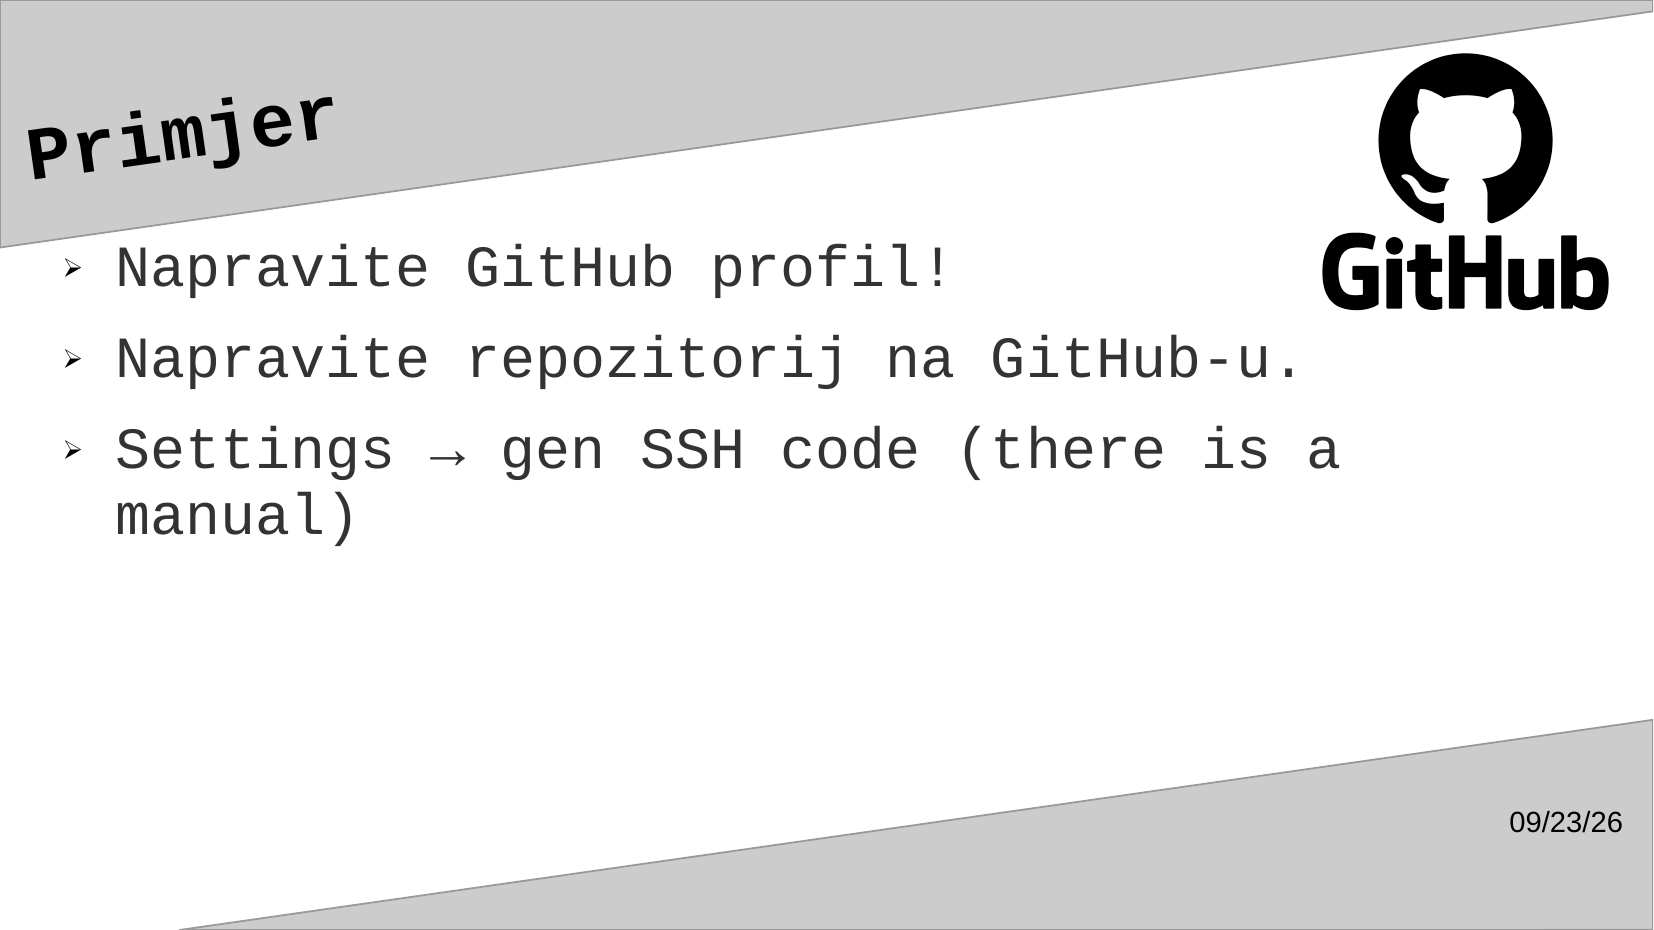

# Primjer
Napravite GitHub profil!
Napravite repozitorij na GitHub-u.
Settings → gen SSH code (there is a manual)
109